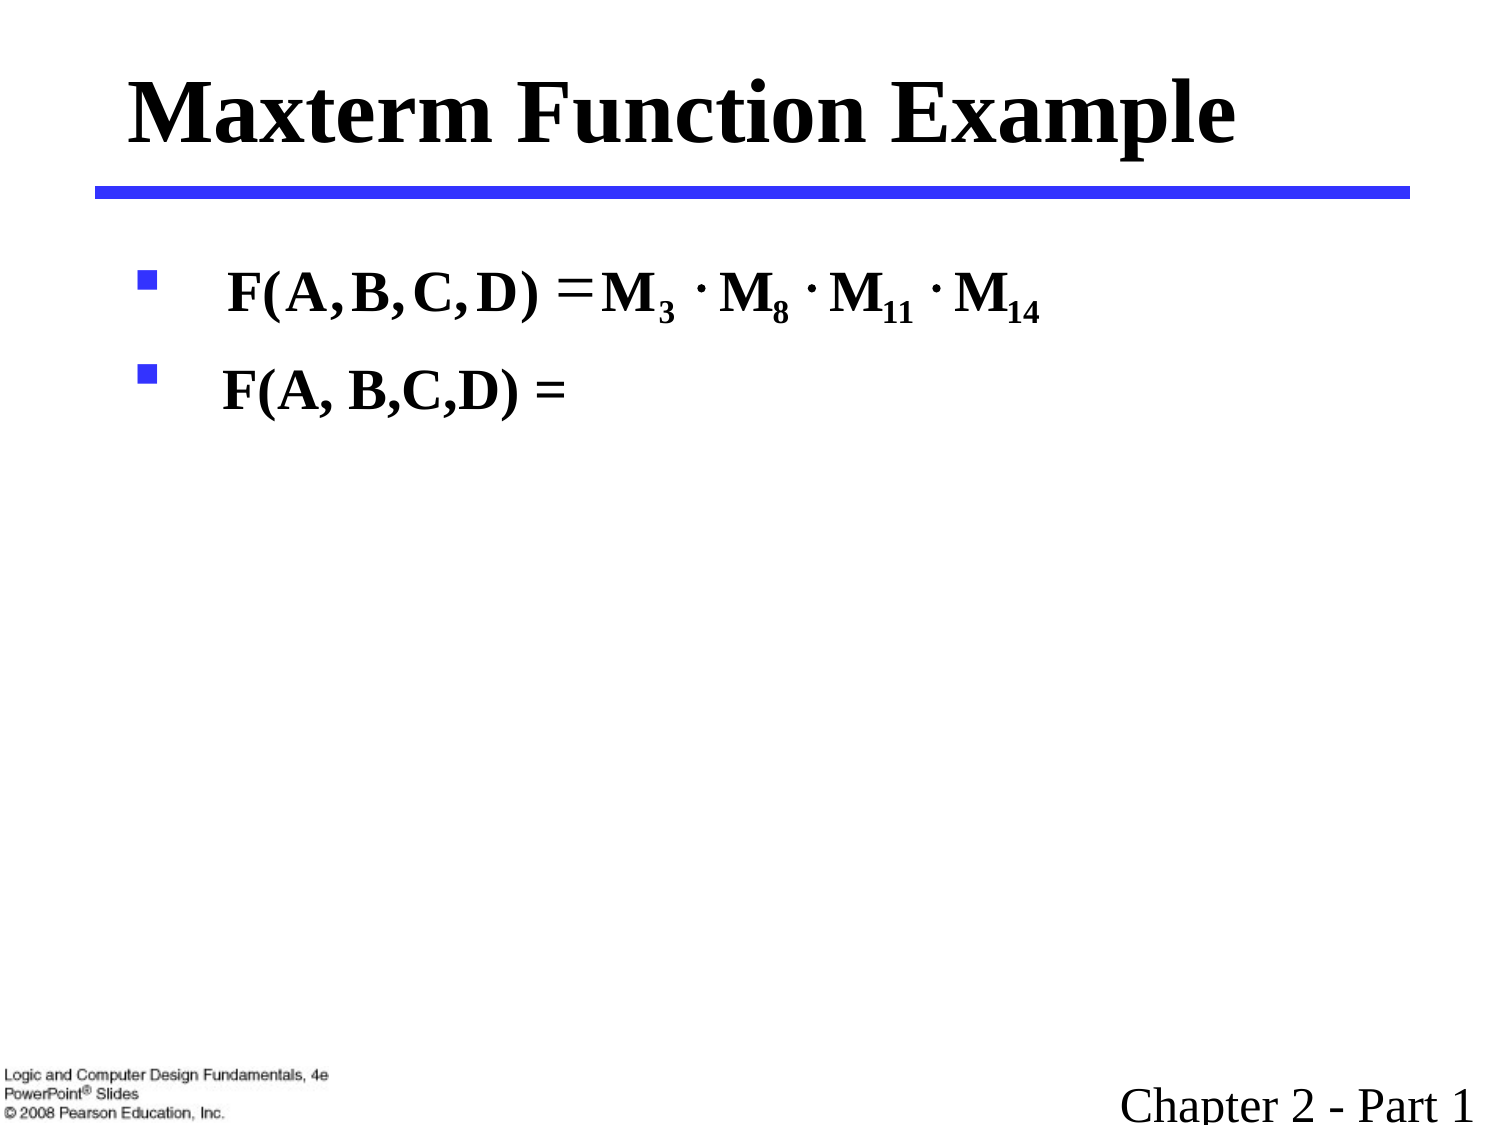

# Maxterm Function Example
 F(A, B,C,D) =




F
(
A
,
B
,
C
,
D
)
M
 M
 M
 M
 3
 8
 11
 14
44